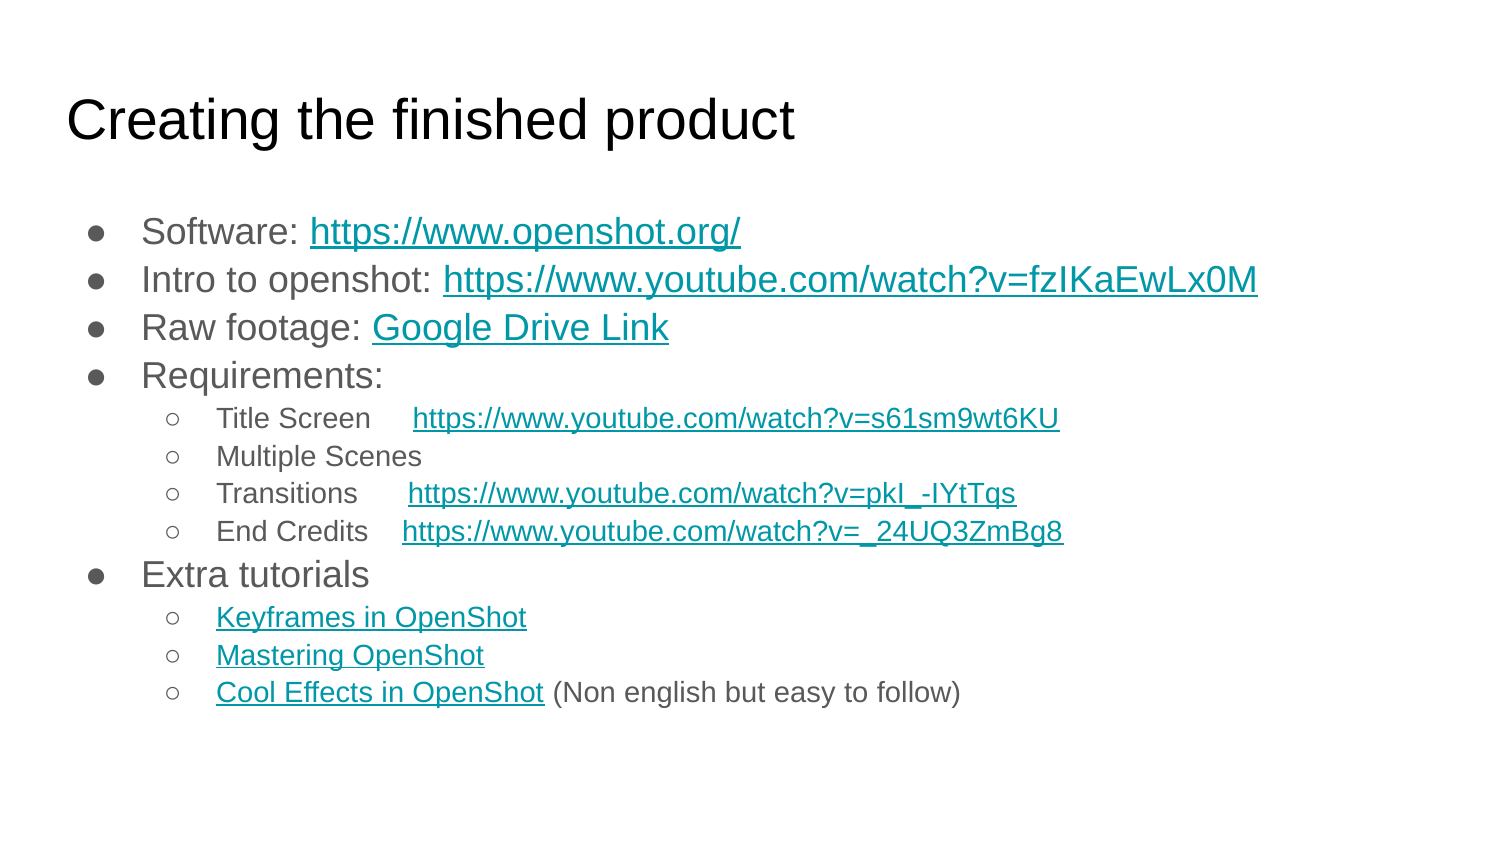

# Creating the finished product
Software: https://www.openshot.org/
Intro to openshot: https://www.youtube.com/watch?v=fzIKaEwLx0M
Raw footage: Google Drive Link
Requirements:
Title Screen https://www.youtube.com/watch?v=s61sm9wt6KU
Multiple Scenes
Transitions https://www.youtube.com/watch?v=pkI_-IYtTqs
End Credits https://www.youtube.com/watch?v=_24UQ3ZmBg8
Extra tutorials
Keyframes in OpenShot
Mastering OpenShot
Cool Effects in OpenShot (Non english but easy to follow)